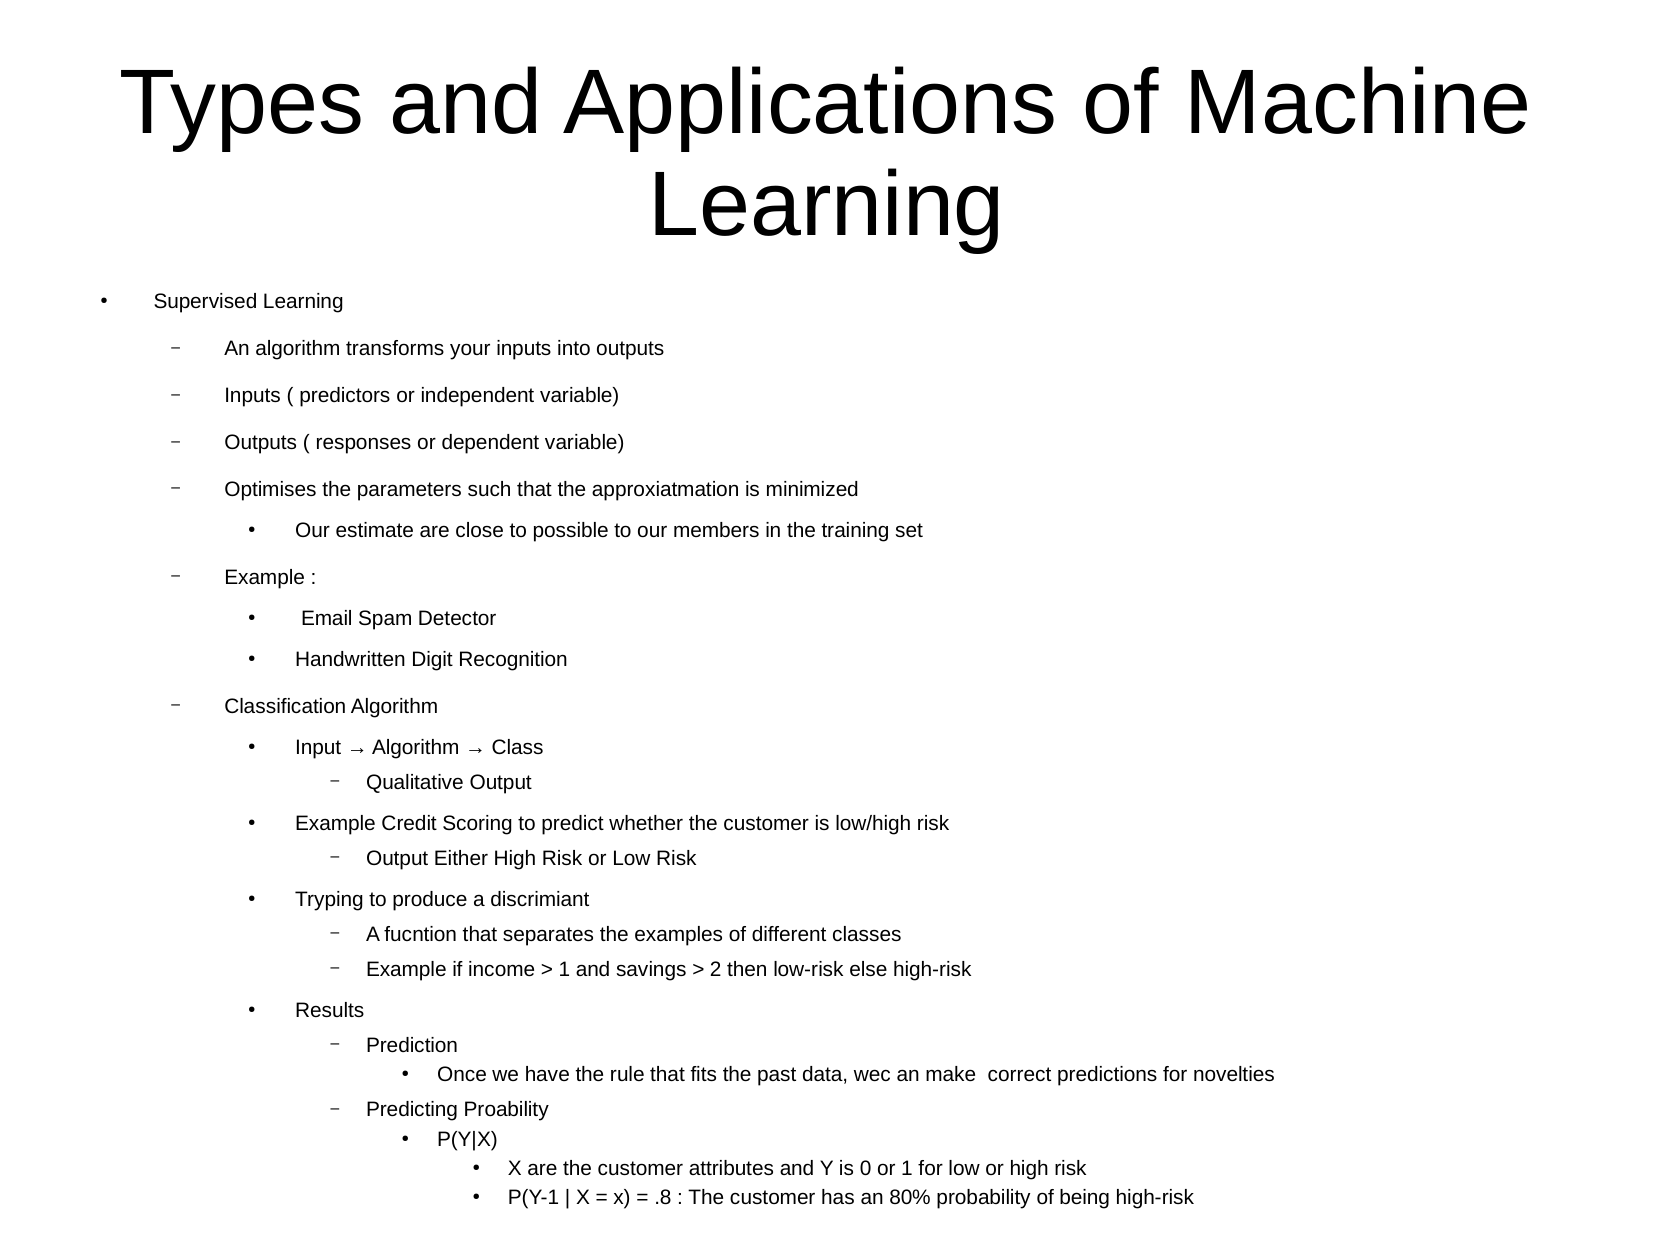

# Types and Applications of Machine Learning
Supervised Learning
An algorithm transforms your inputs into outputs
Inputs ( predictors or independent variable)
Outputs ( responses or dependent variable)
Optimises the parameters such that the approxiatmation is minimized
Our estimate are close to possible to our members in the training set
Example :
 Email Spam Detector
Handwritten Digit Recognition
Classification Algorithm
Input → Algorithm → Class
Qualitative Output
Example Credit Scoring to predict whether the customer is low/high risk
Output Either High Risk or Low Risk
Tryping to produce a discrimiant
A fucntion that separates the examples of different classes
Example if income > 1 and savings > 2 then low-risk else high-risk
Results
Prediction
Once we have the rule that fits the past data, wec an make correct predictions for novelties
Predicting Proability
P(Y|X)
X are the customer attributes and Y is 0 or 1 for low or high risk
P(Y-1 | X = x) = .8 : The customer has an 80% probability of being high-risk